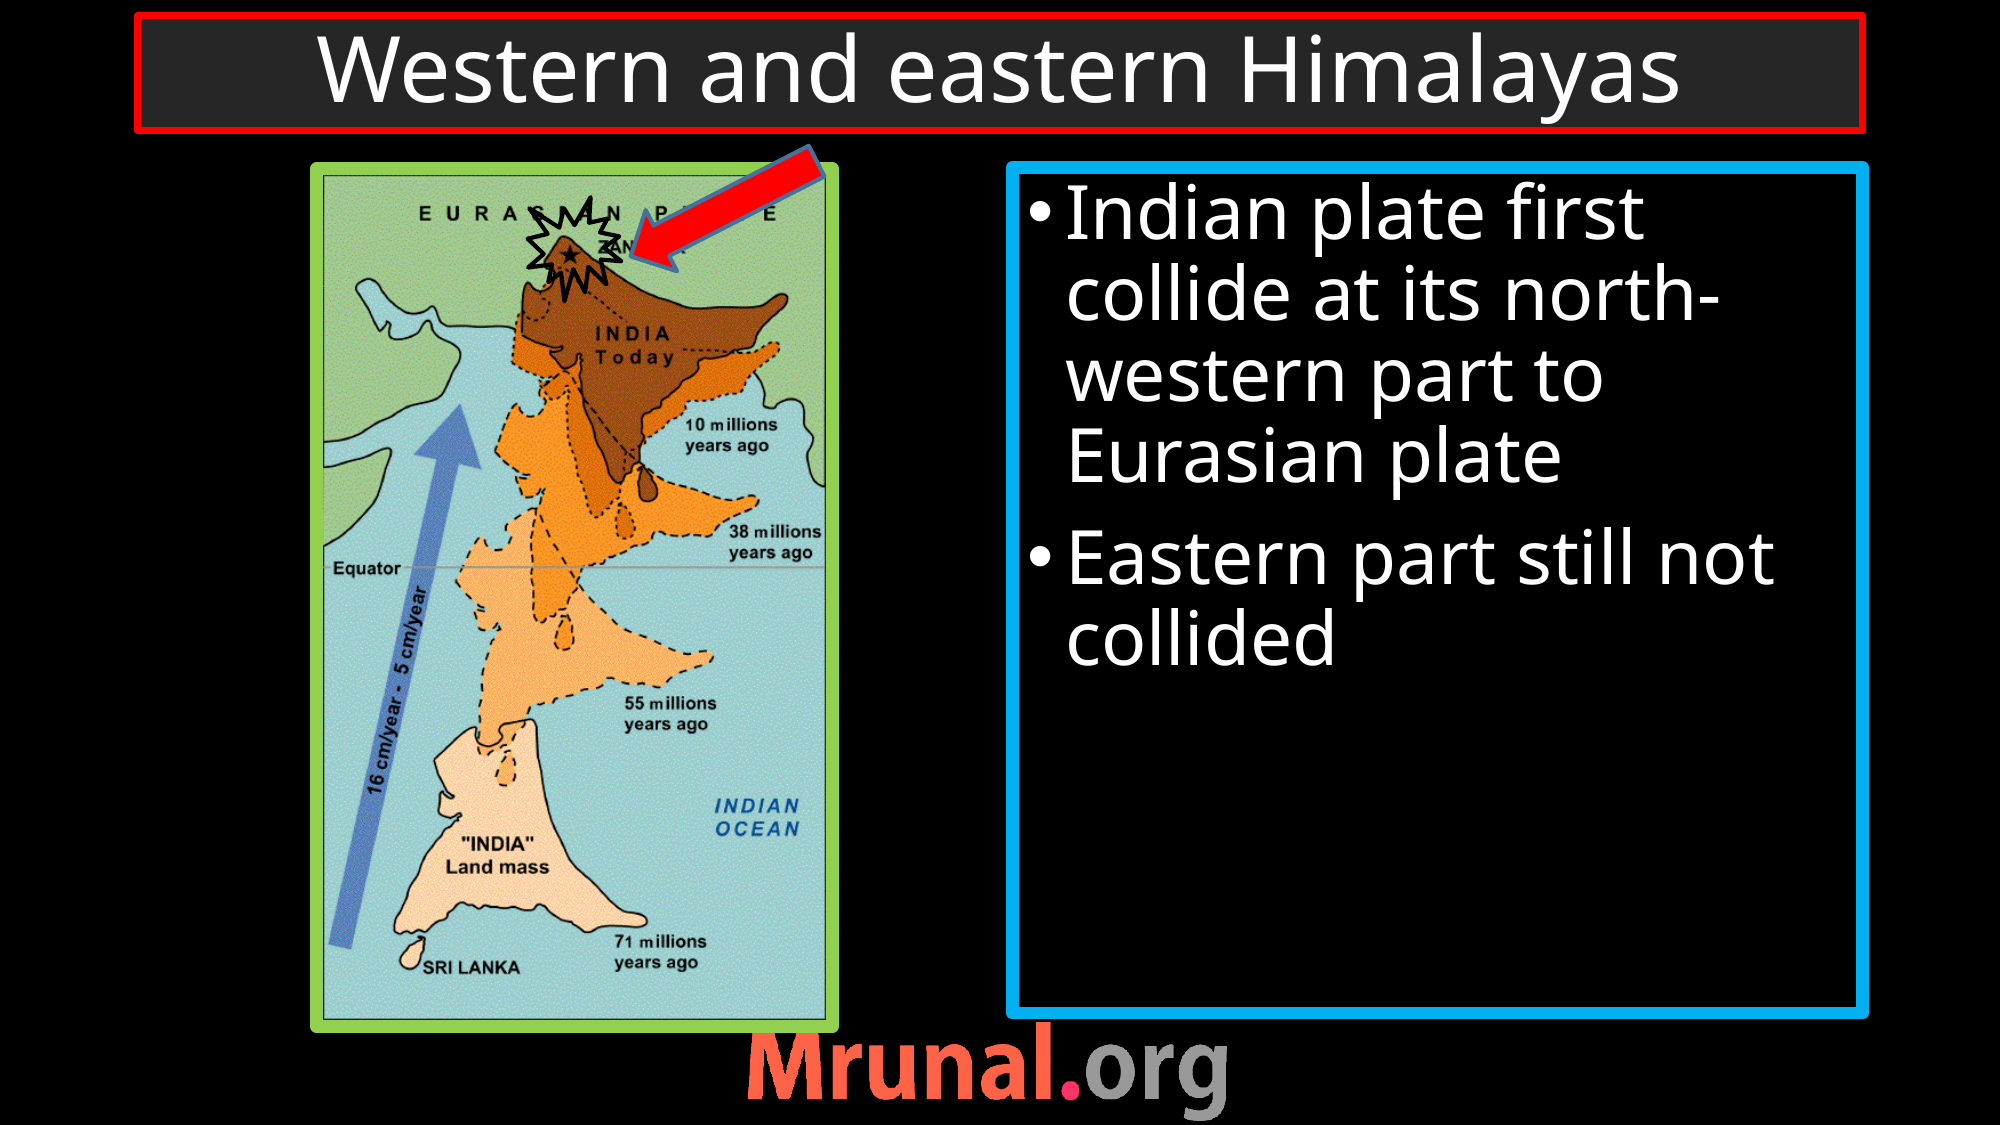

Western and eastern Himalayas
# Indian plate first collide at its north-western part to Eurasian plate
Eastern part still not collided